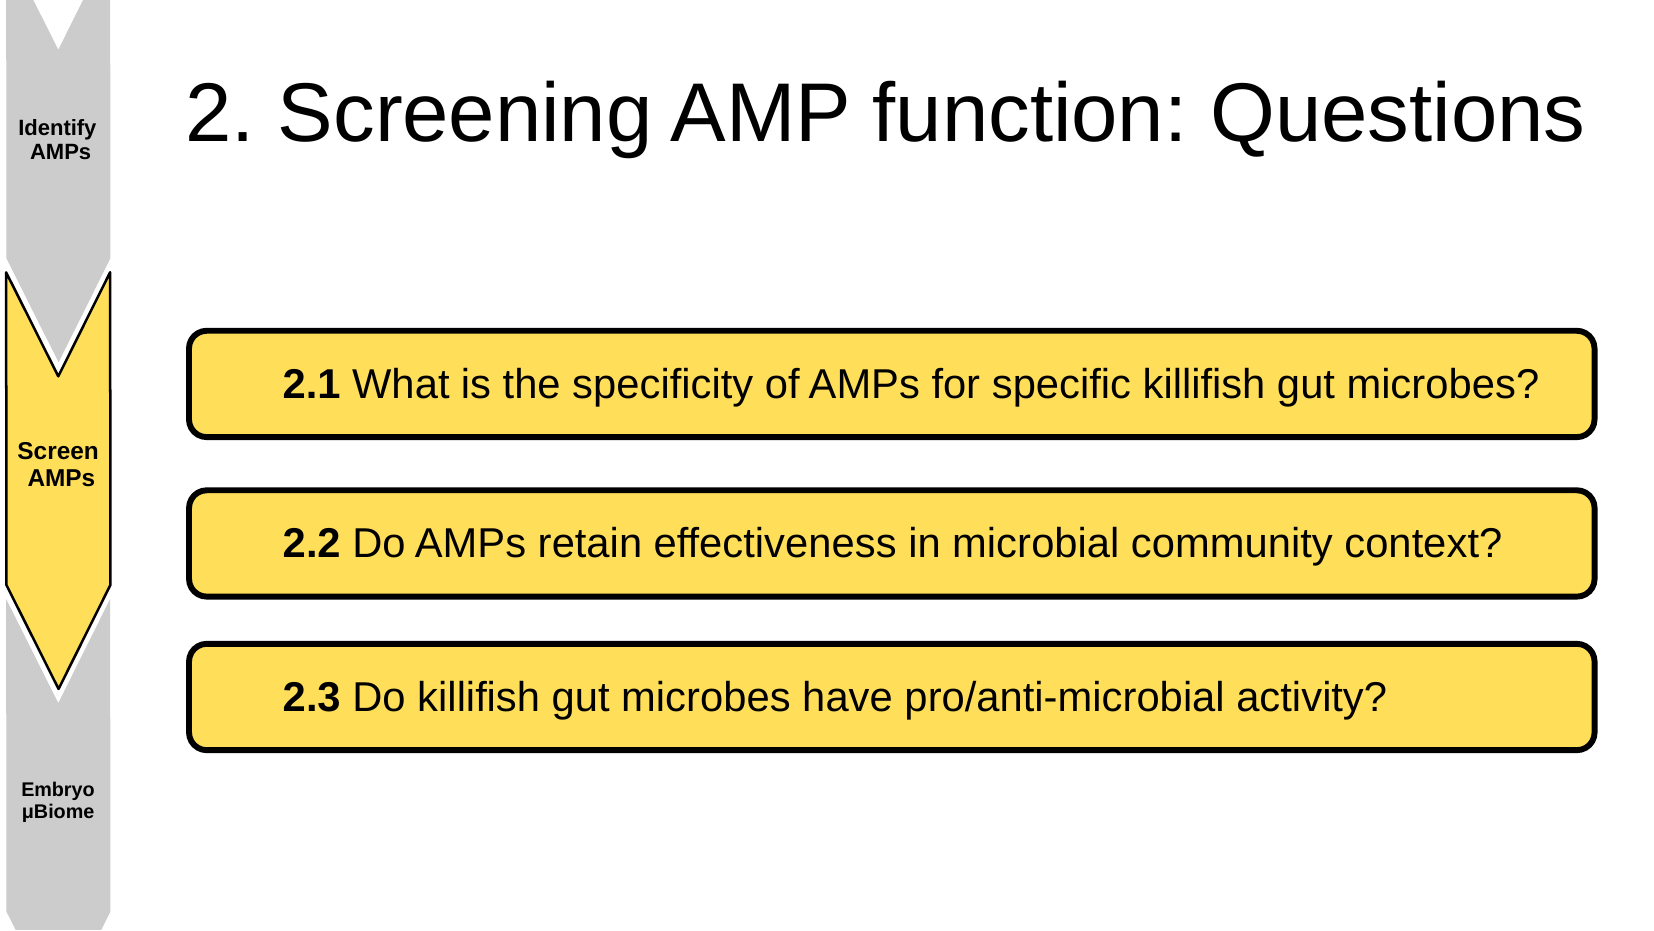

# 2. Screening AMP function: Questions
2.1 What is the specificity of AMPs for specific killifish gut microbes?
2.2 Do AMPs retain effectiveness in microbial community context?
2.3 Do killifish gut microbes have pro/anti-microbial activity?